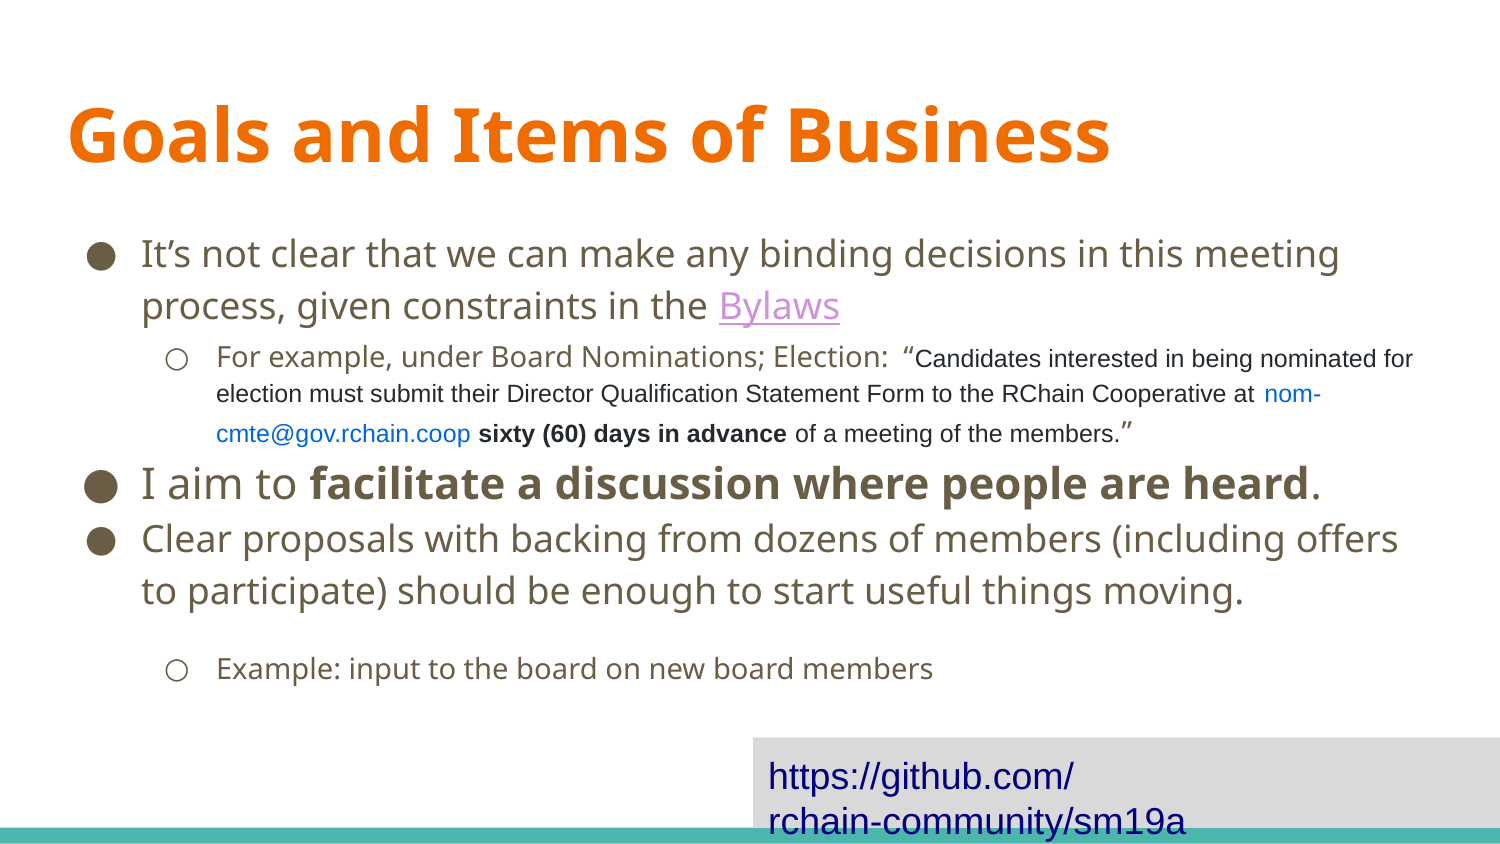

# Goals and Items of Business
It’s not clear that we can make any binding decisions in this meeting process, given constraints in the Bylaws
For example, under Board Nominations; Election: “Candidates interested in being nominated for election must submit their Director Qualification Statement Form to the RChain Cooperative at nom-cmte@gov.rchain.coop sixty (60) days in advance of a meeting of the members.”
I aim to facilitate a discussion where people are heard.
Clear proposals with backing from dozens of members (including offers to participate) should be enough to start useful things moving.
Example: input to the board on new board members